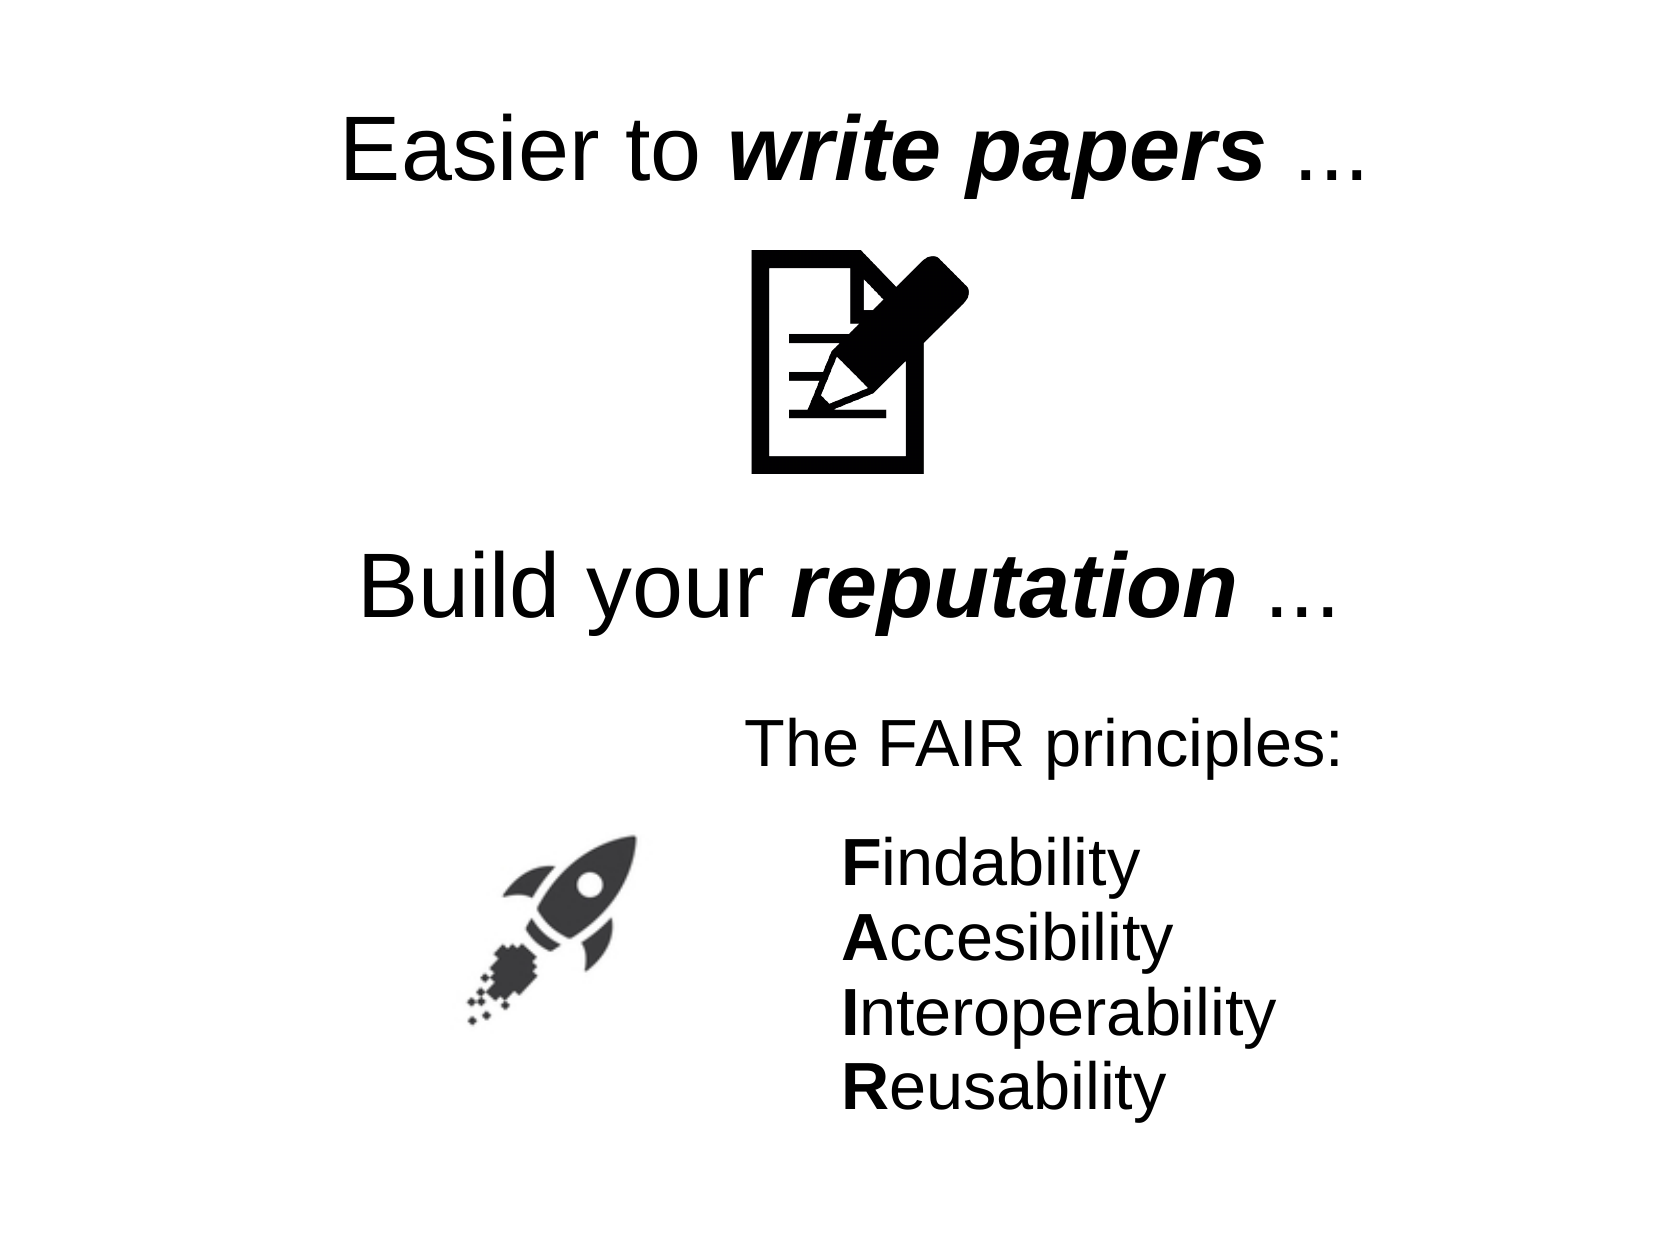

# Easier to write papers ...
Build your reputation ...
The FAIR principles:
Findability
Accesibility
Interoperability
Reusability